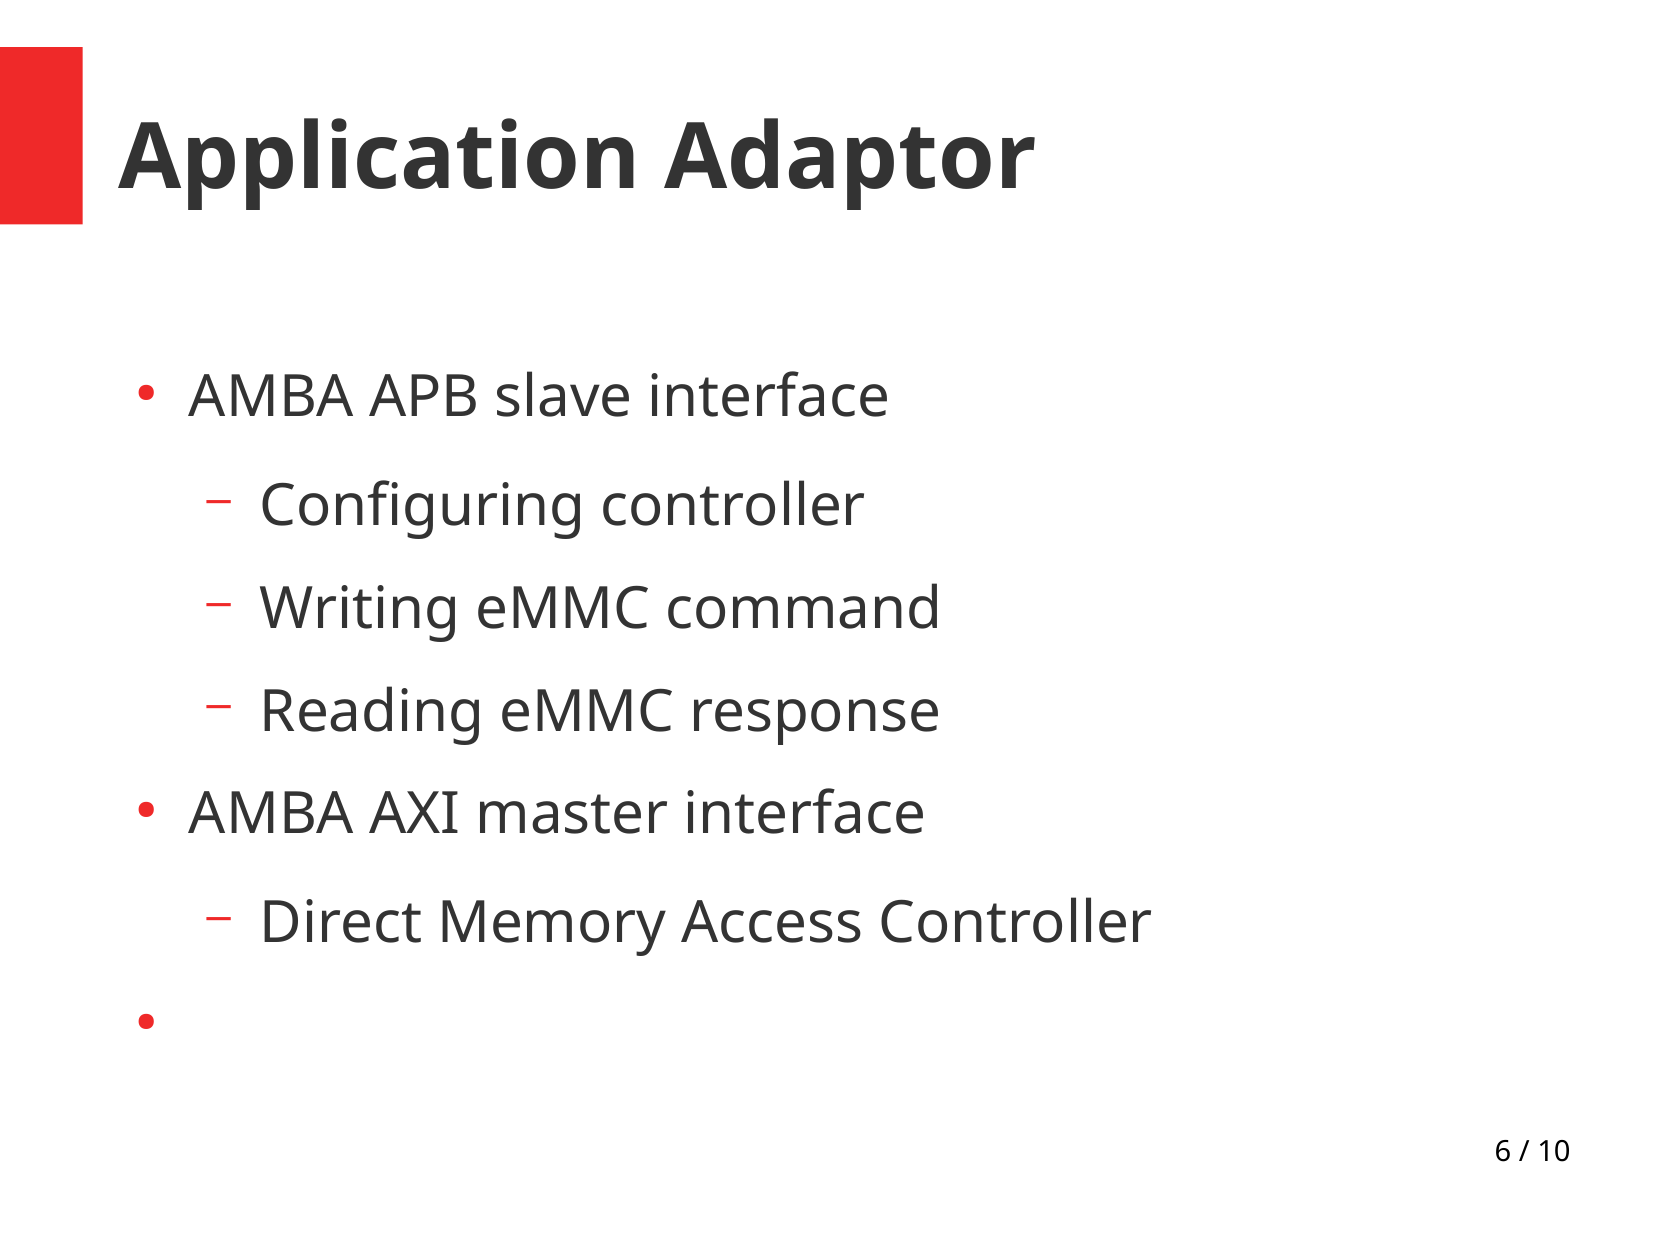

# Application Adaptor
AMBA APB slave interface
Configuring controller
Writing eMMC command
Reading eMMC response
AMBA AXI master interface
Direct Memory Access Controller
6